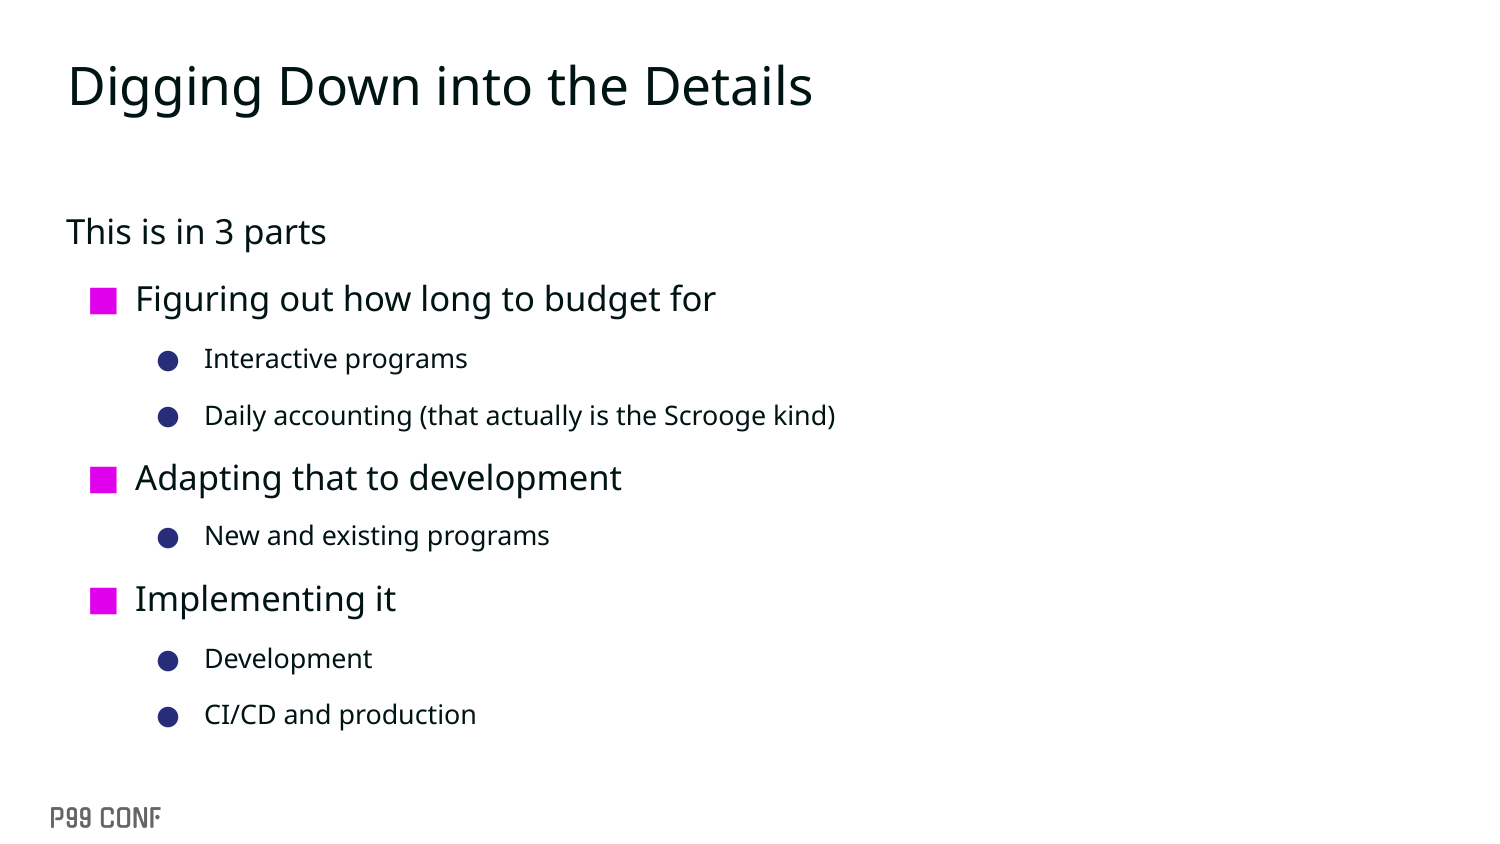

# Digging Down into the Details
This is in 3 parts
Figuring out how long to budget for
Interactive programs
Daily accounting (that actually is the Scrooge kind)
Adapting that to development
New and existing programs
Implementing it
Development
CI/CD and production